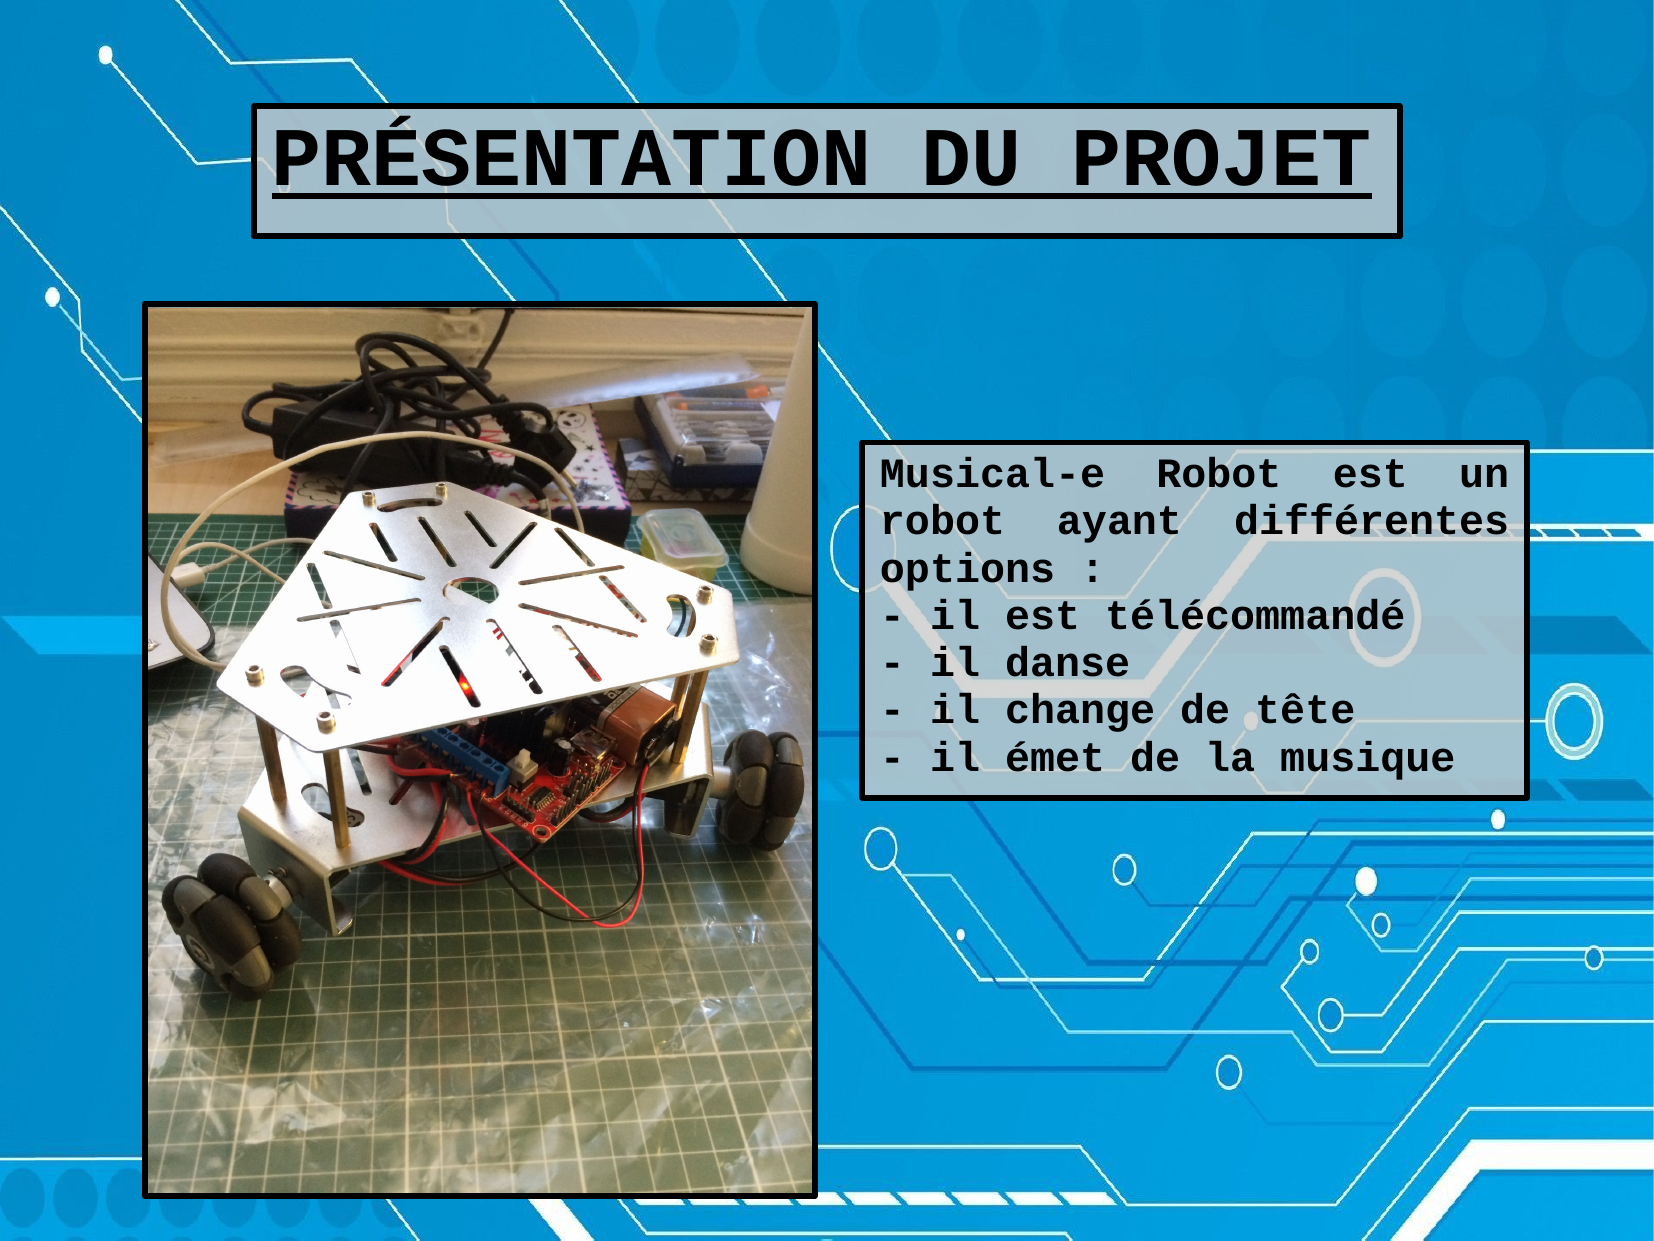

PRÉSENTATION DU PROJET
Musical-e Robot est un robot ayant différentes options :
- il est télécommandé
- il danse
- il change de tête
- il émet de la musique